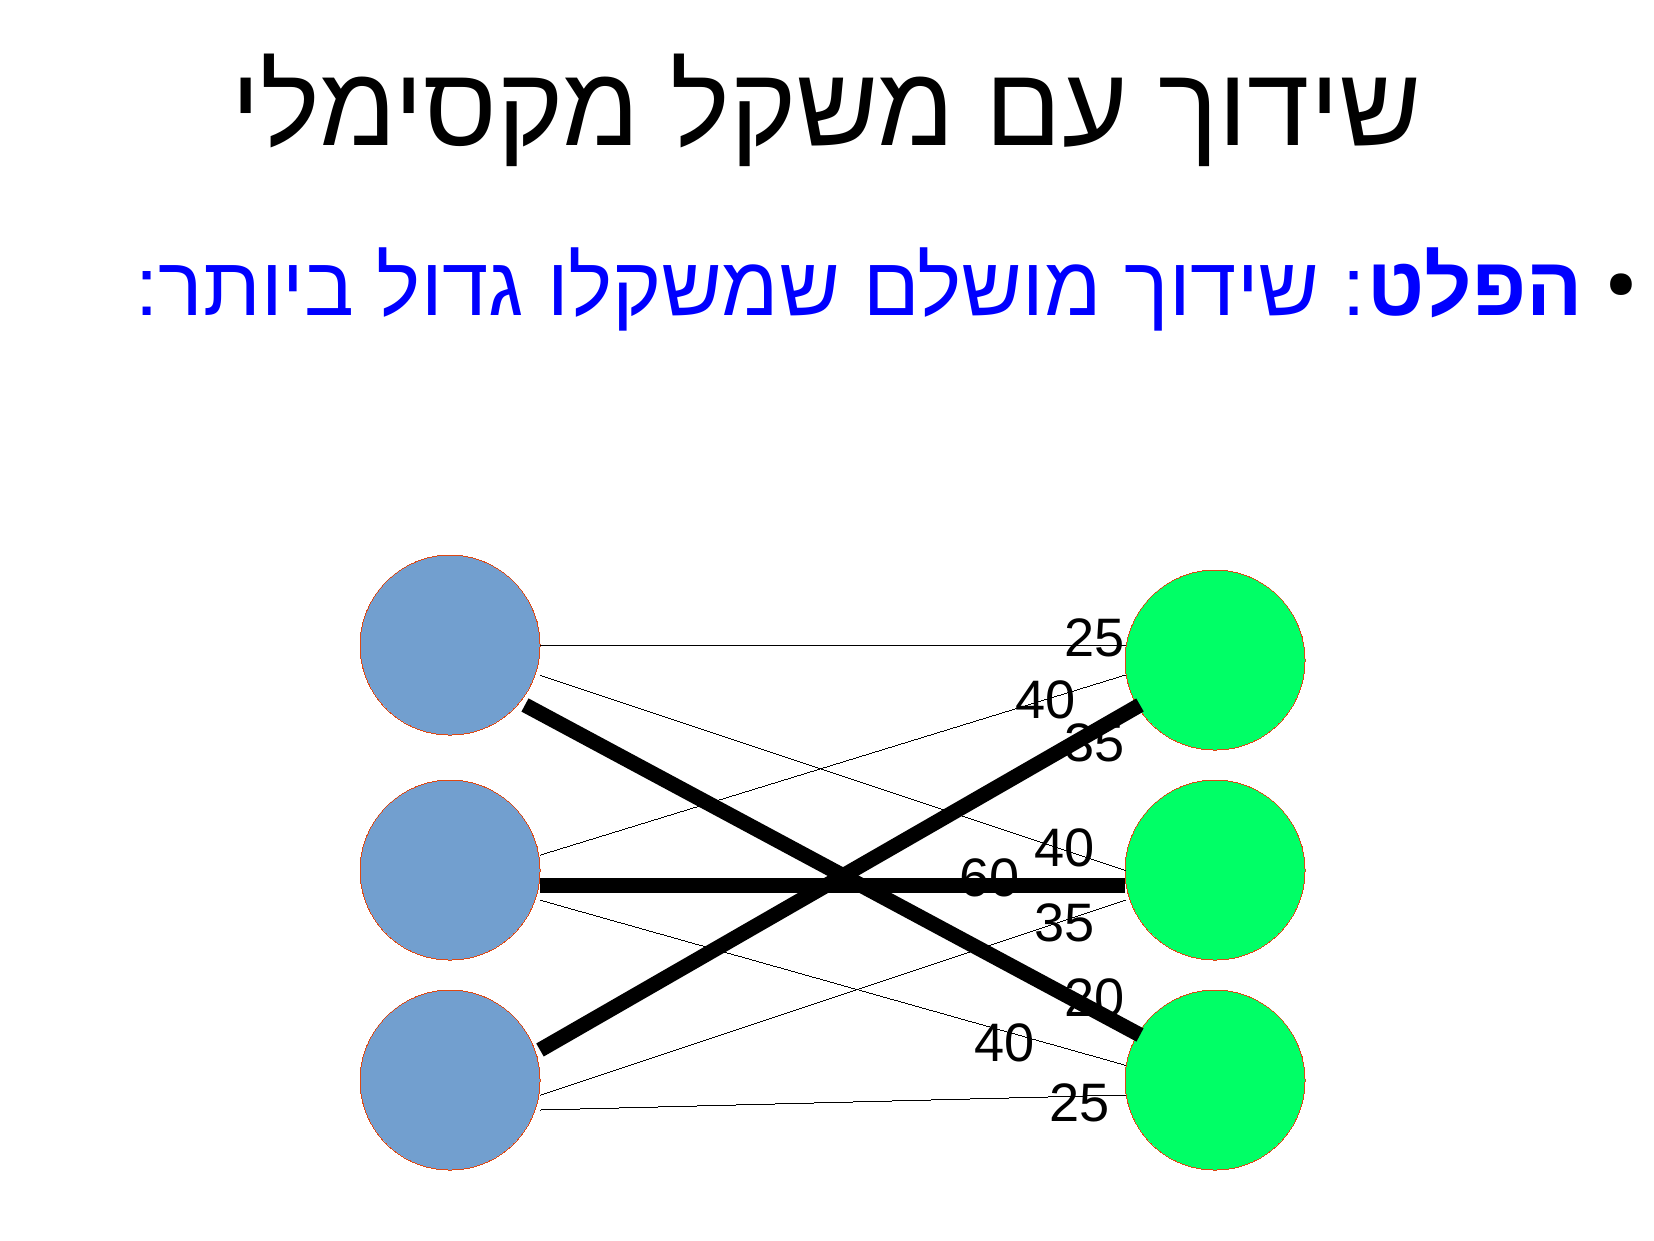

# שידוך עם משקל מקסימלי
הפלט: שידוך מושלם שמשקלו גדול ביותר:
25
40
35
40
60
35
20
40
25